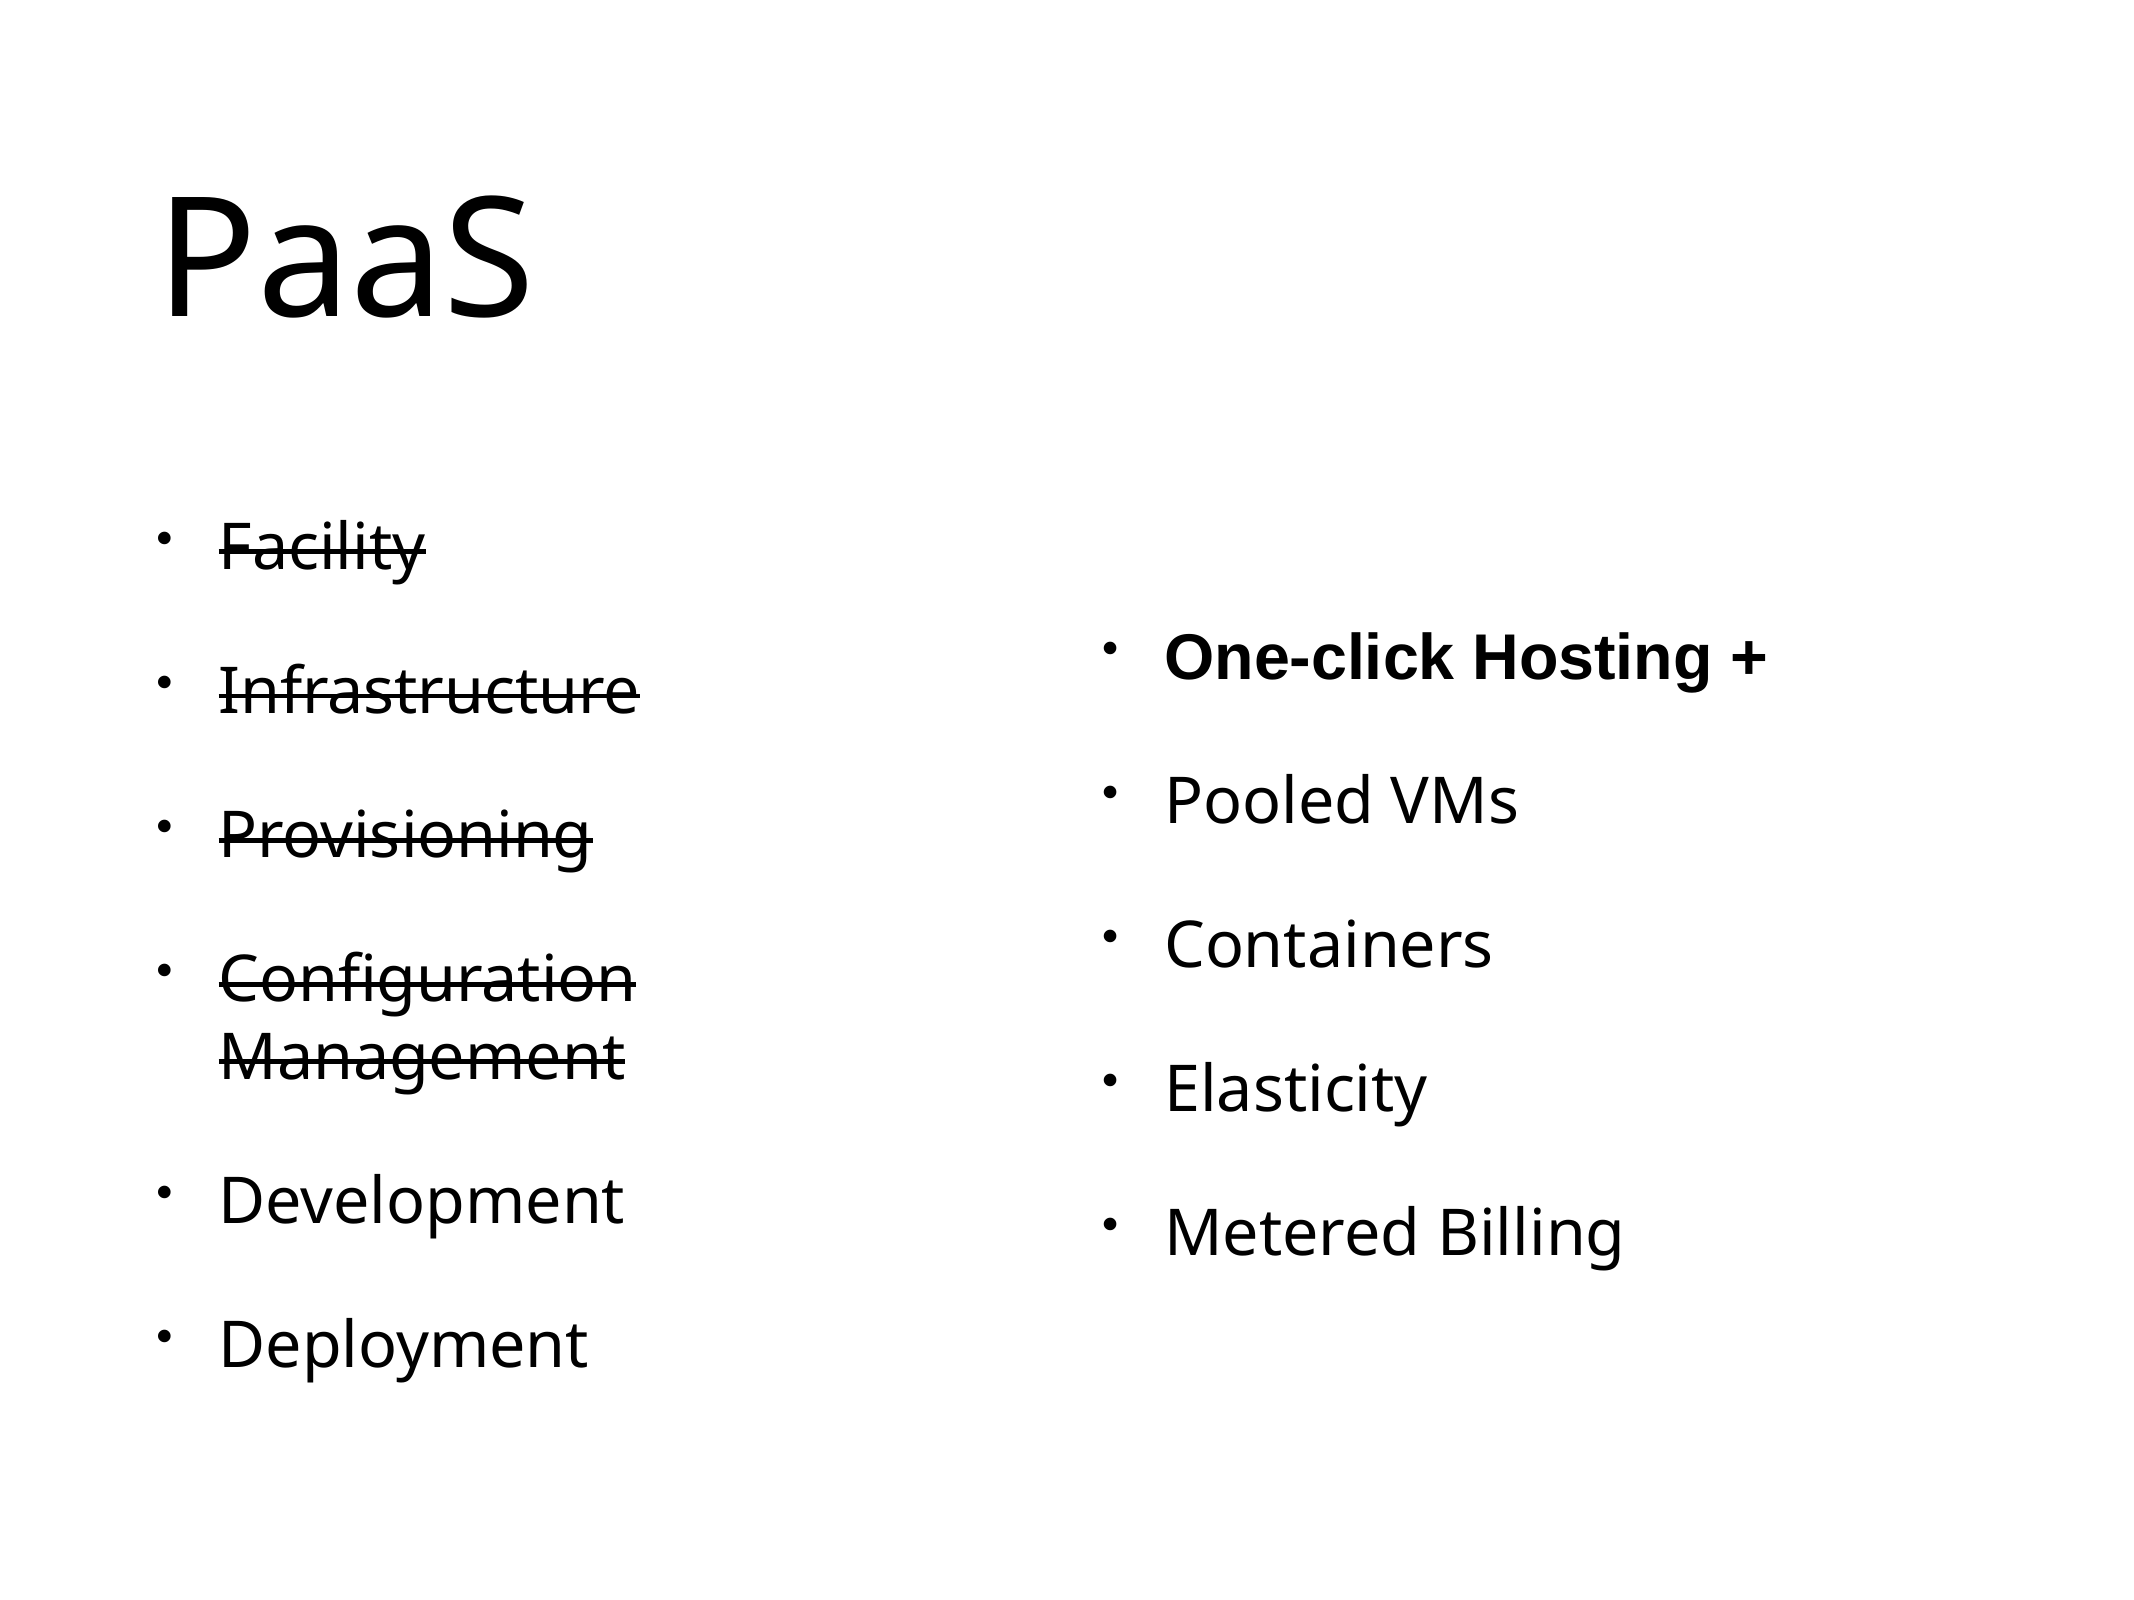

# PaaS
One-click Hosting +
Pooled VMs
Containers
Elasticity
Metered Billing
Facility
Infrastructure
Provisioning
Configuration Management
Development
Deployment